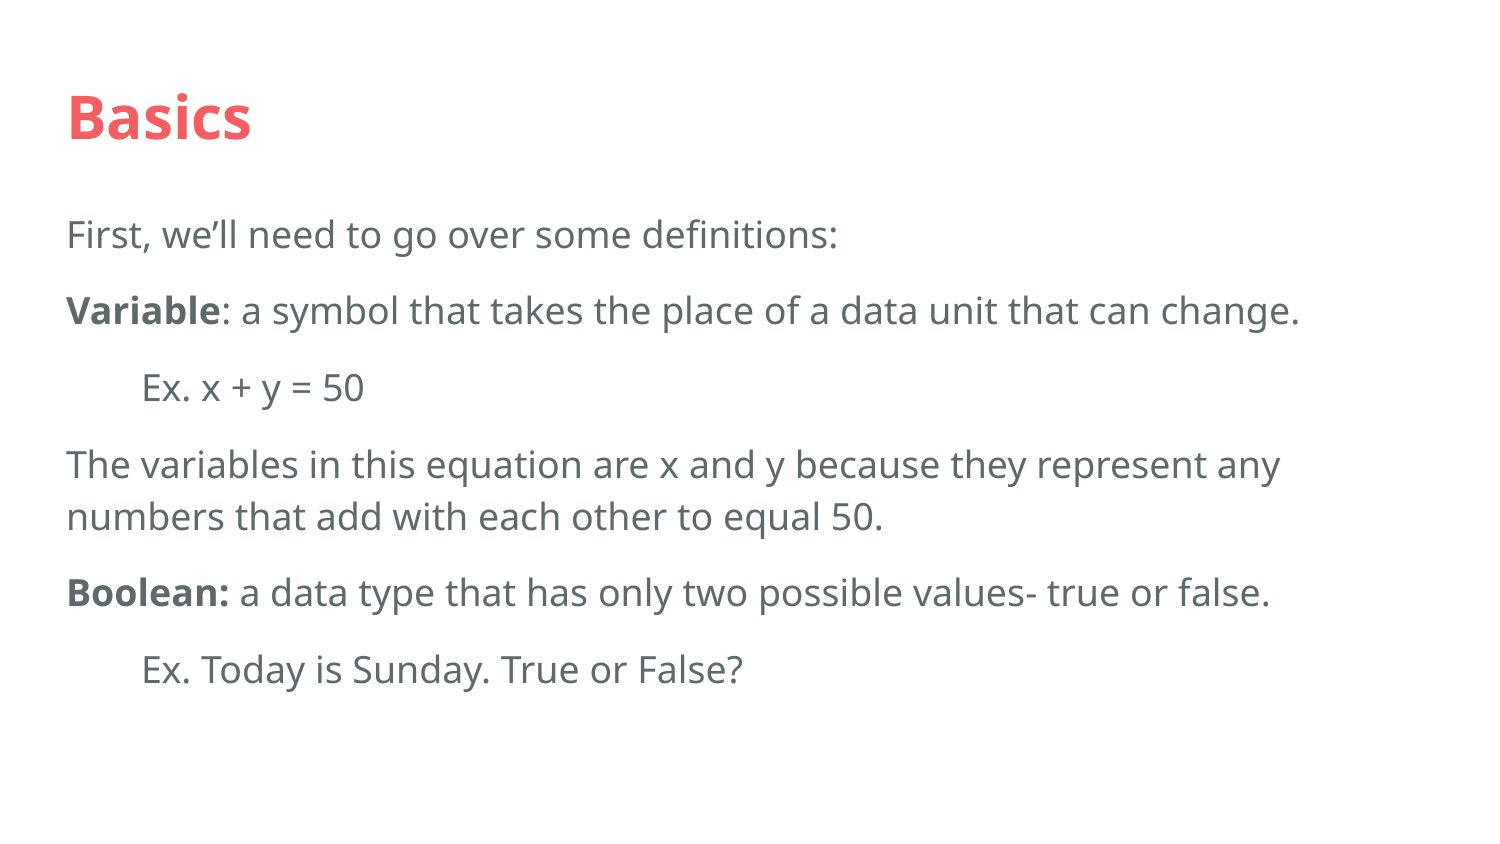

# Basics
First, we’ll need to go over some definitions:
Variable: a symbol that takes the place of a data unit that can change.
Ex. x + y = 50
The variables in this equation are x and y because they represent any numbers that add with each other to equal 50.
Boolean: a data type that has only two possible values- true or false.
Ex. Today is Sunday. True or False?